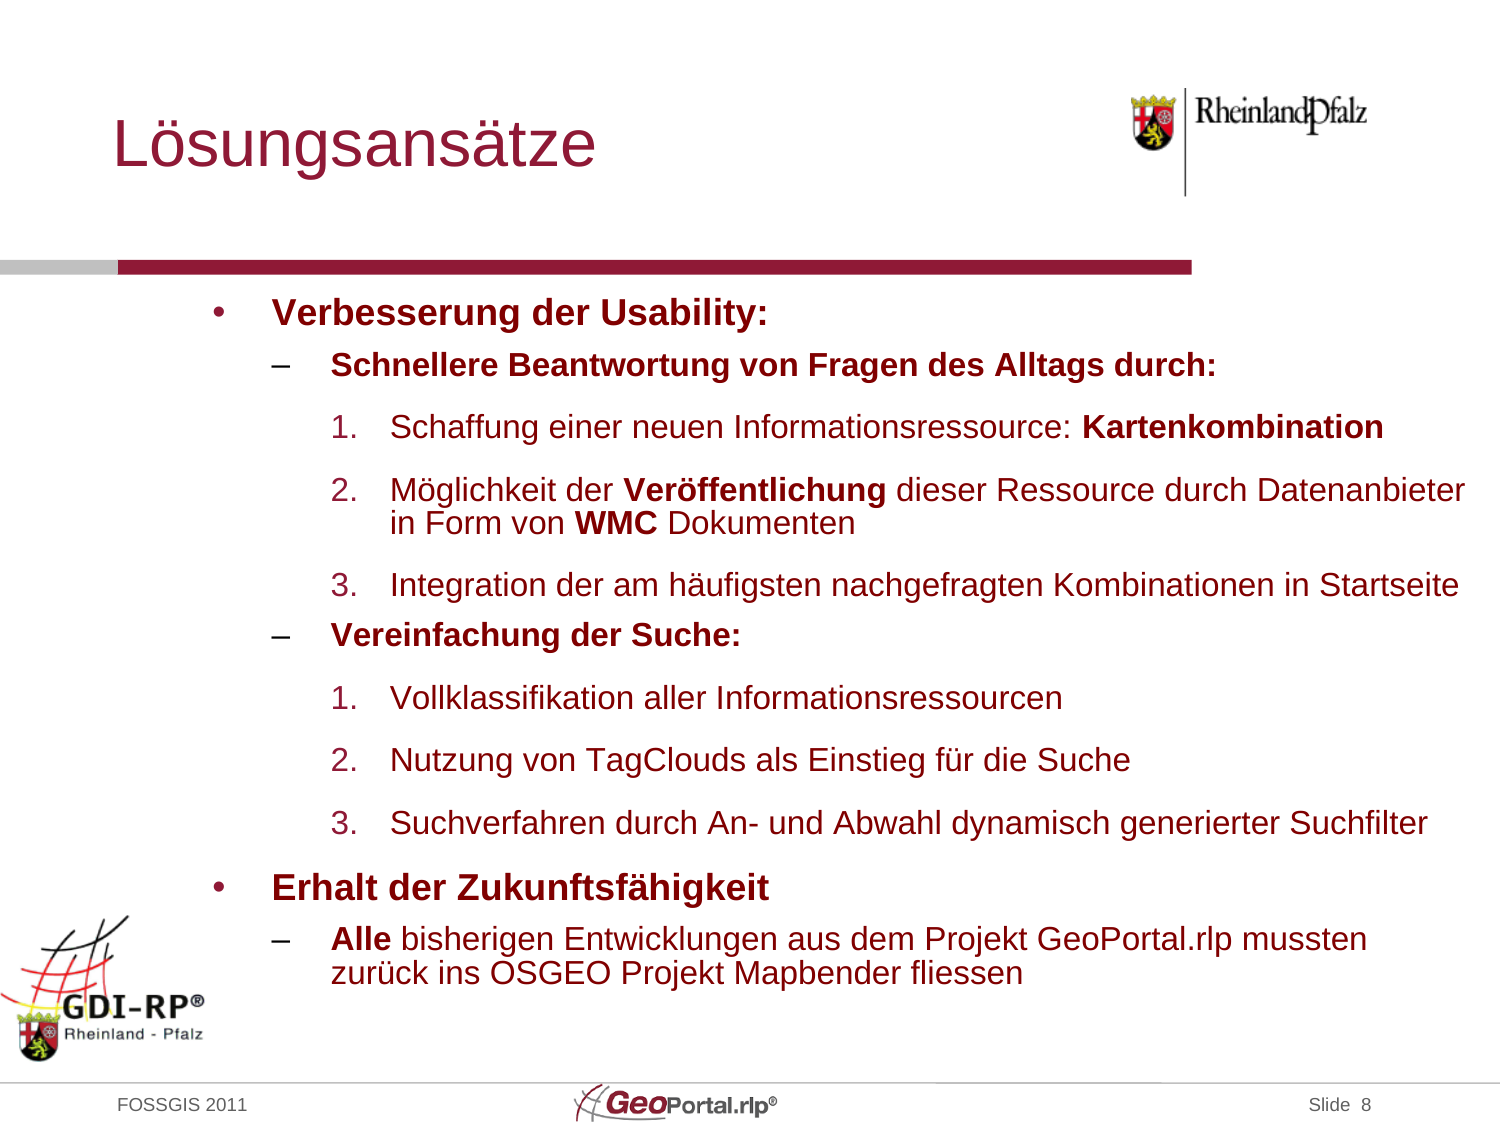

# Lösungsansätze
Verbesserung der Usability:
Schnellere Beantwortung von Fragen des Alltags durch:
Schaffung einer neuen Informationsressource: Kartenkombination
Möglichkeit der Veröffentlichung dieser Ressource durch Datenanbieter in Form von WMC Dokumenten
Integration der am häufigsten nachgefragten Kombinationen in Startseite
Vereinfachung der Suche:
Vollklassifikation aller Informationsressourcen
Nutzung von TagClouds als Einstieg für die Suche
Suchverfahren durch An- und Abwahl dynamisch generierter Suchfilter
Erhalt der Zukunftsfähigkeit
Alle bisherigen Entwicklungen aus dem Projekt GeoPortal.rlp mussten zurück ins OSGEO Projekt Mapbender fliessen